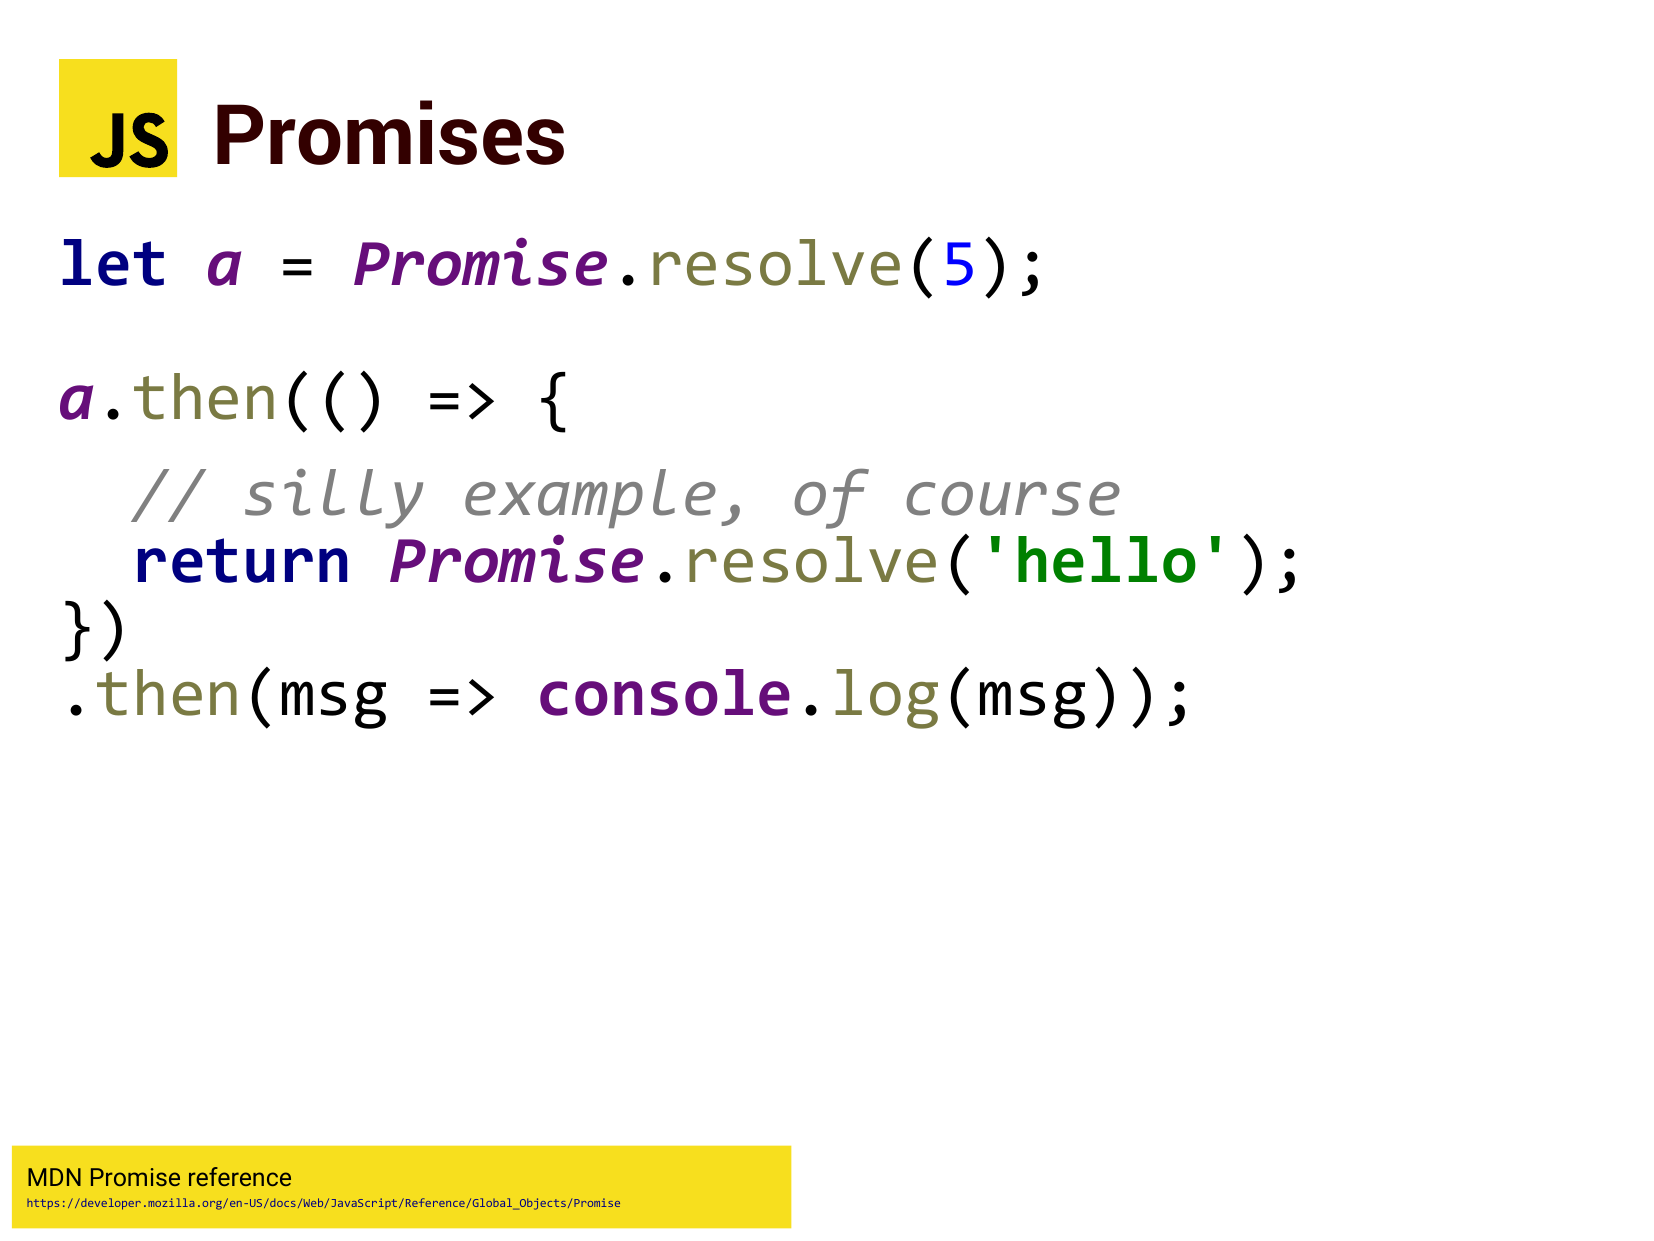

# Promises
let a = Promise.resolve(5);
a.then(() => {
 // silly example, of course
 return Promise.resolve('hello');
})
.then(msg => console.log(msg));
MDN Promise reference
https://developer.mozilla.org/en-US/docs/Web/JavaScript/Reference/Global_Objects/Promise